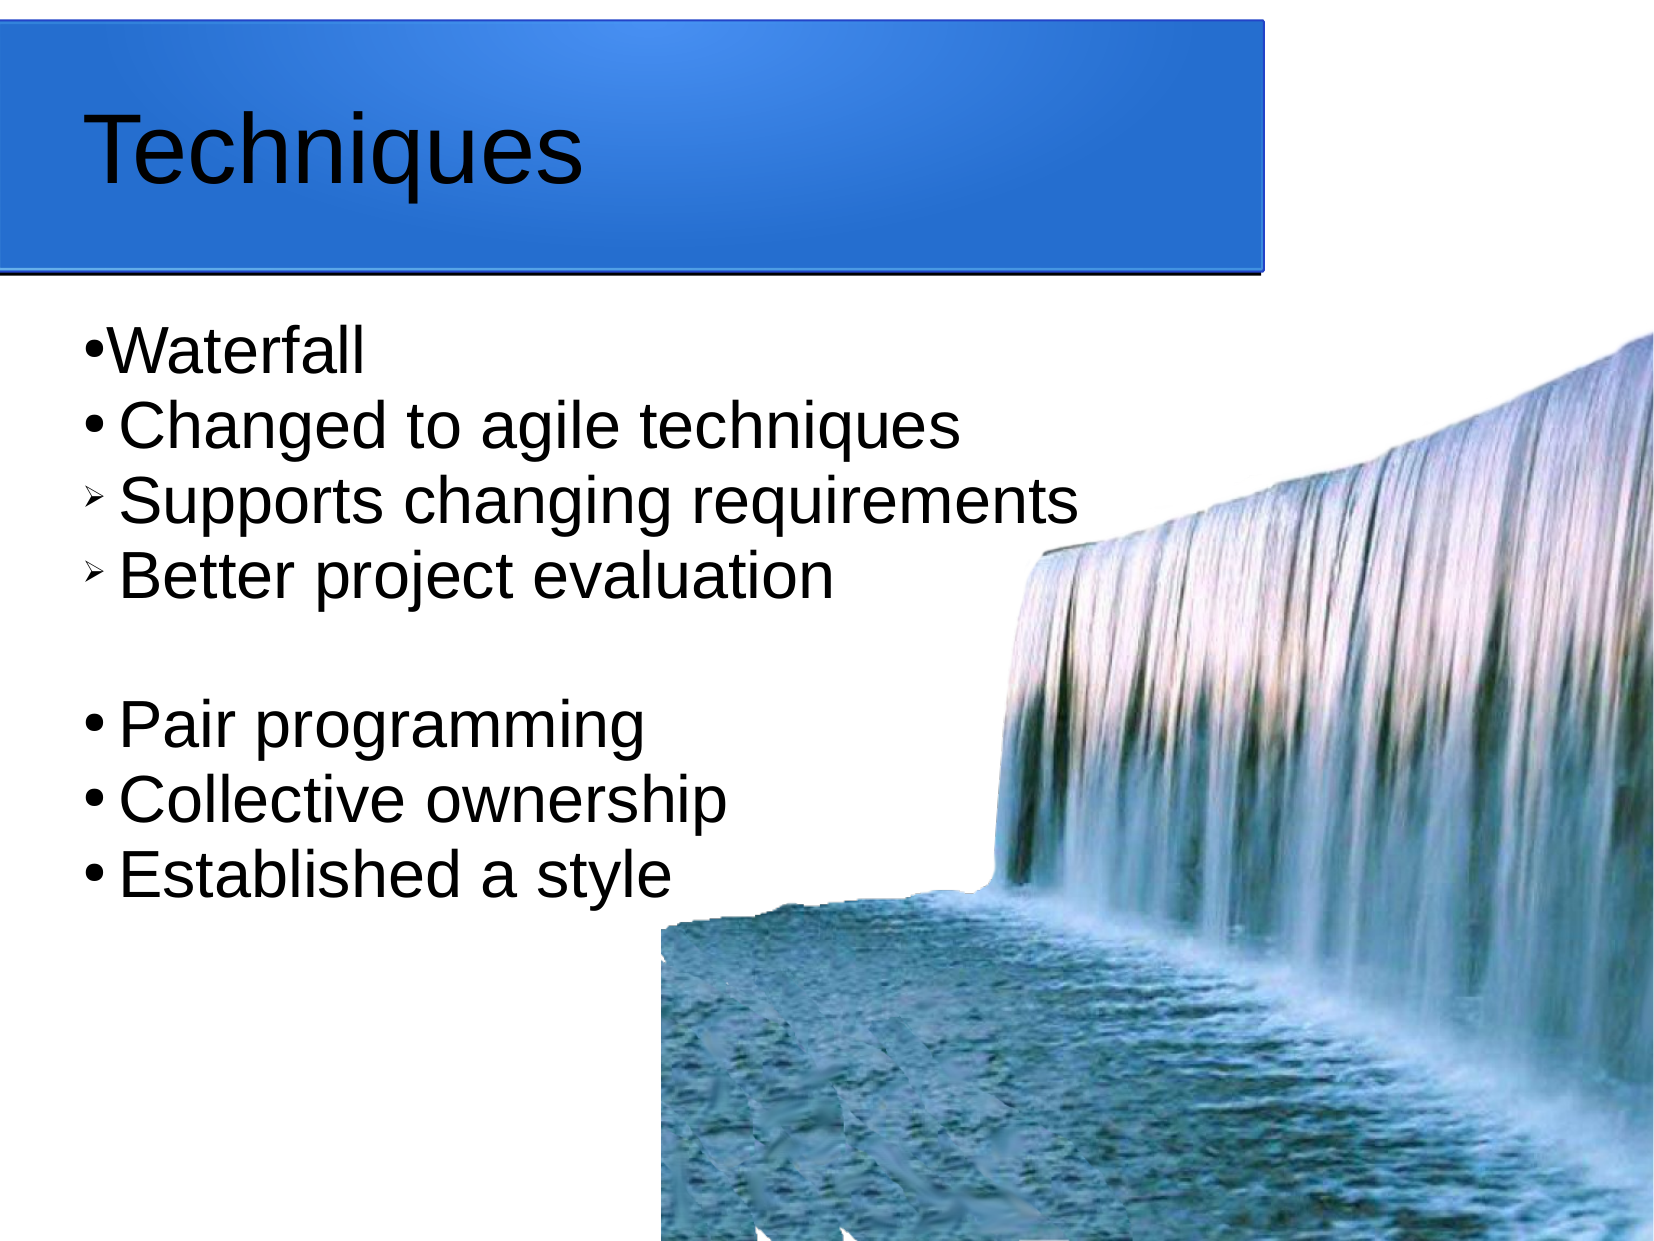

# Techniques
Waterfall
Changed to agile techniques
Supports changing requirements
Better project evaluation
Pair programming
Collective ownership
Established a style